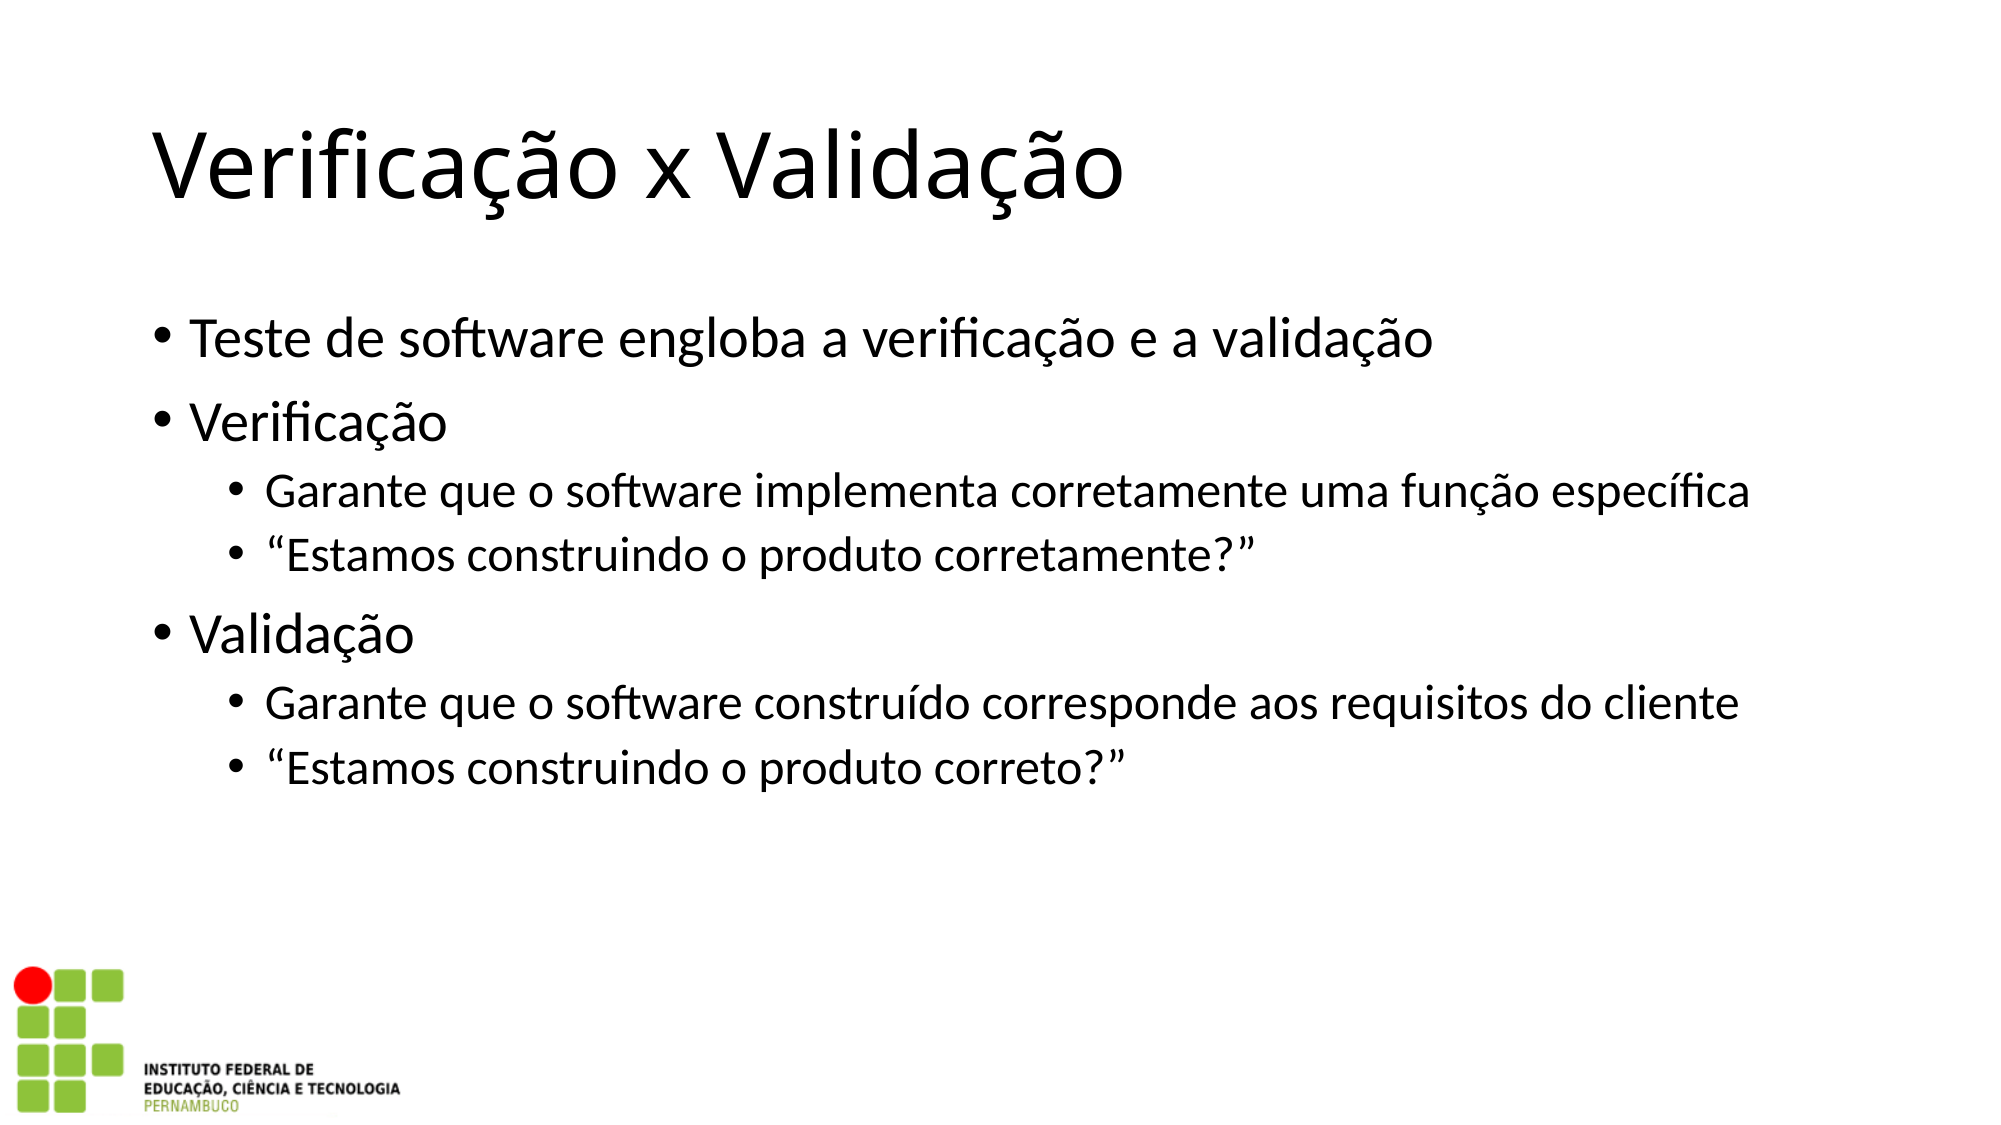

# Verificação x Validação
Teste de software engloba a verificação e a validação
Verificação
Garante que o software implementa corretamente uma função específica
“Estamos construindo o produto corretamente?”
Validação
Garante que o software construído corresponde aos requisitos do cliente
“Estamos construindo o produto correto?”